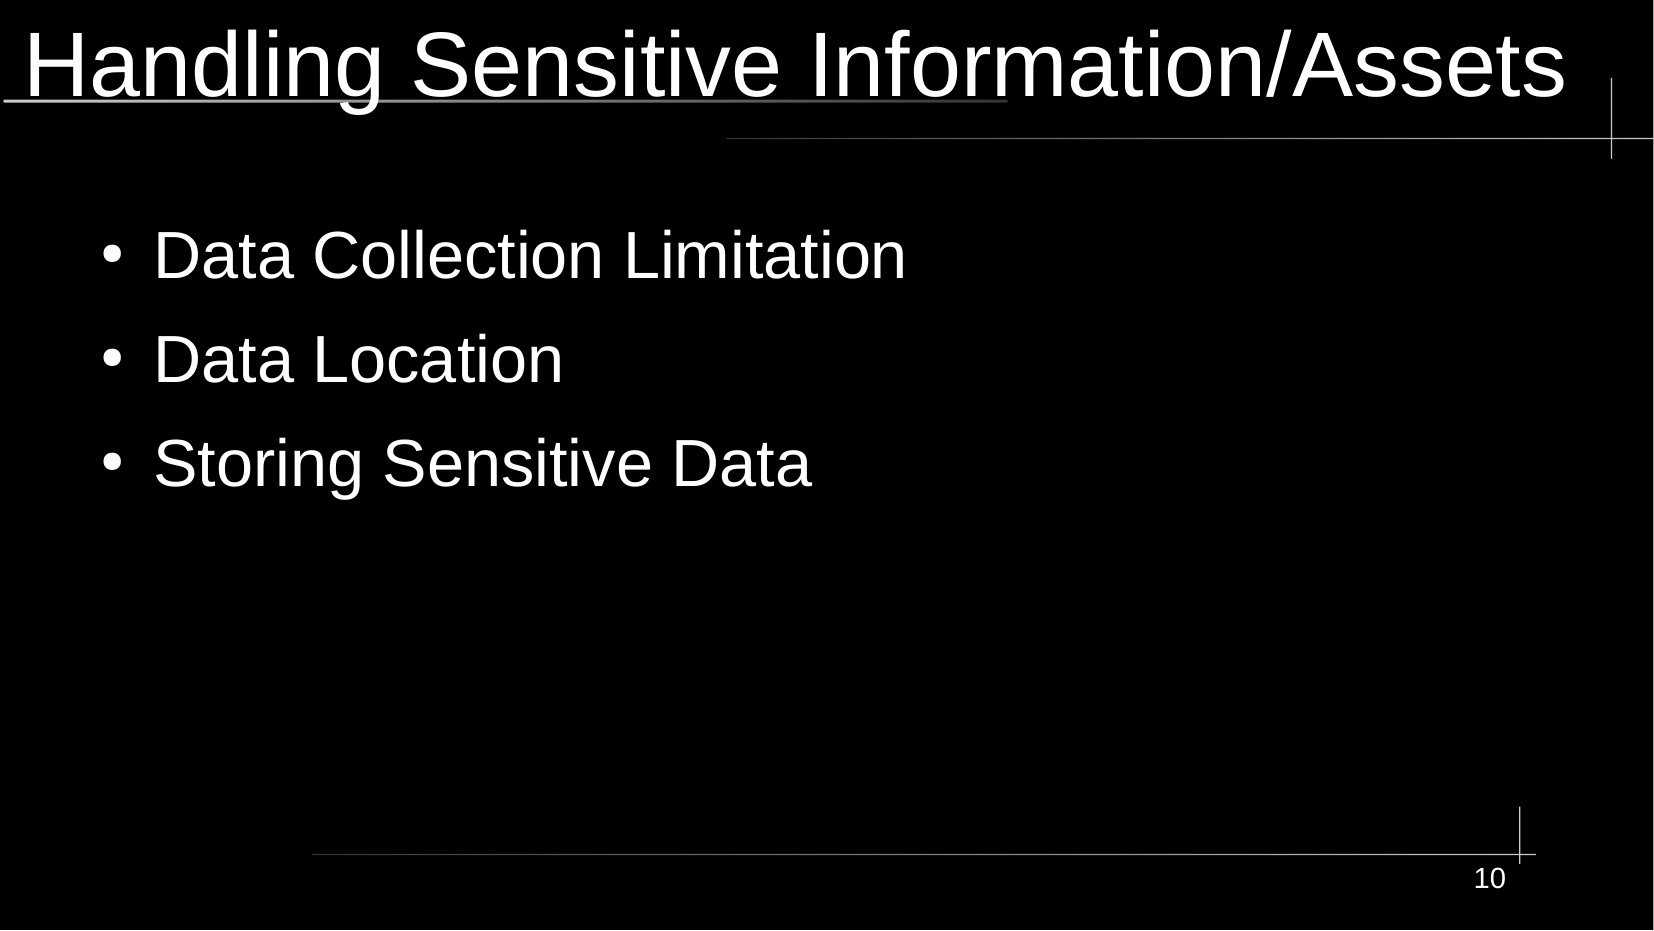

# Handling Sensitive Information/Assets
Data Collection Limitation
Data Location
Storing Sensitive Data
10